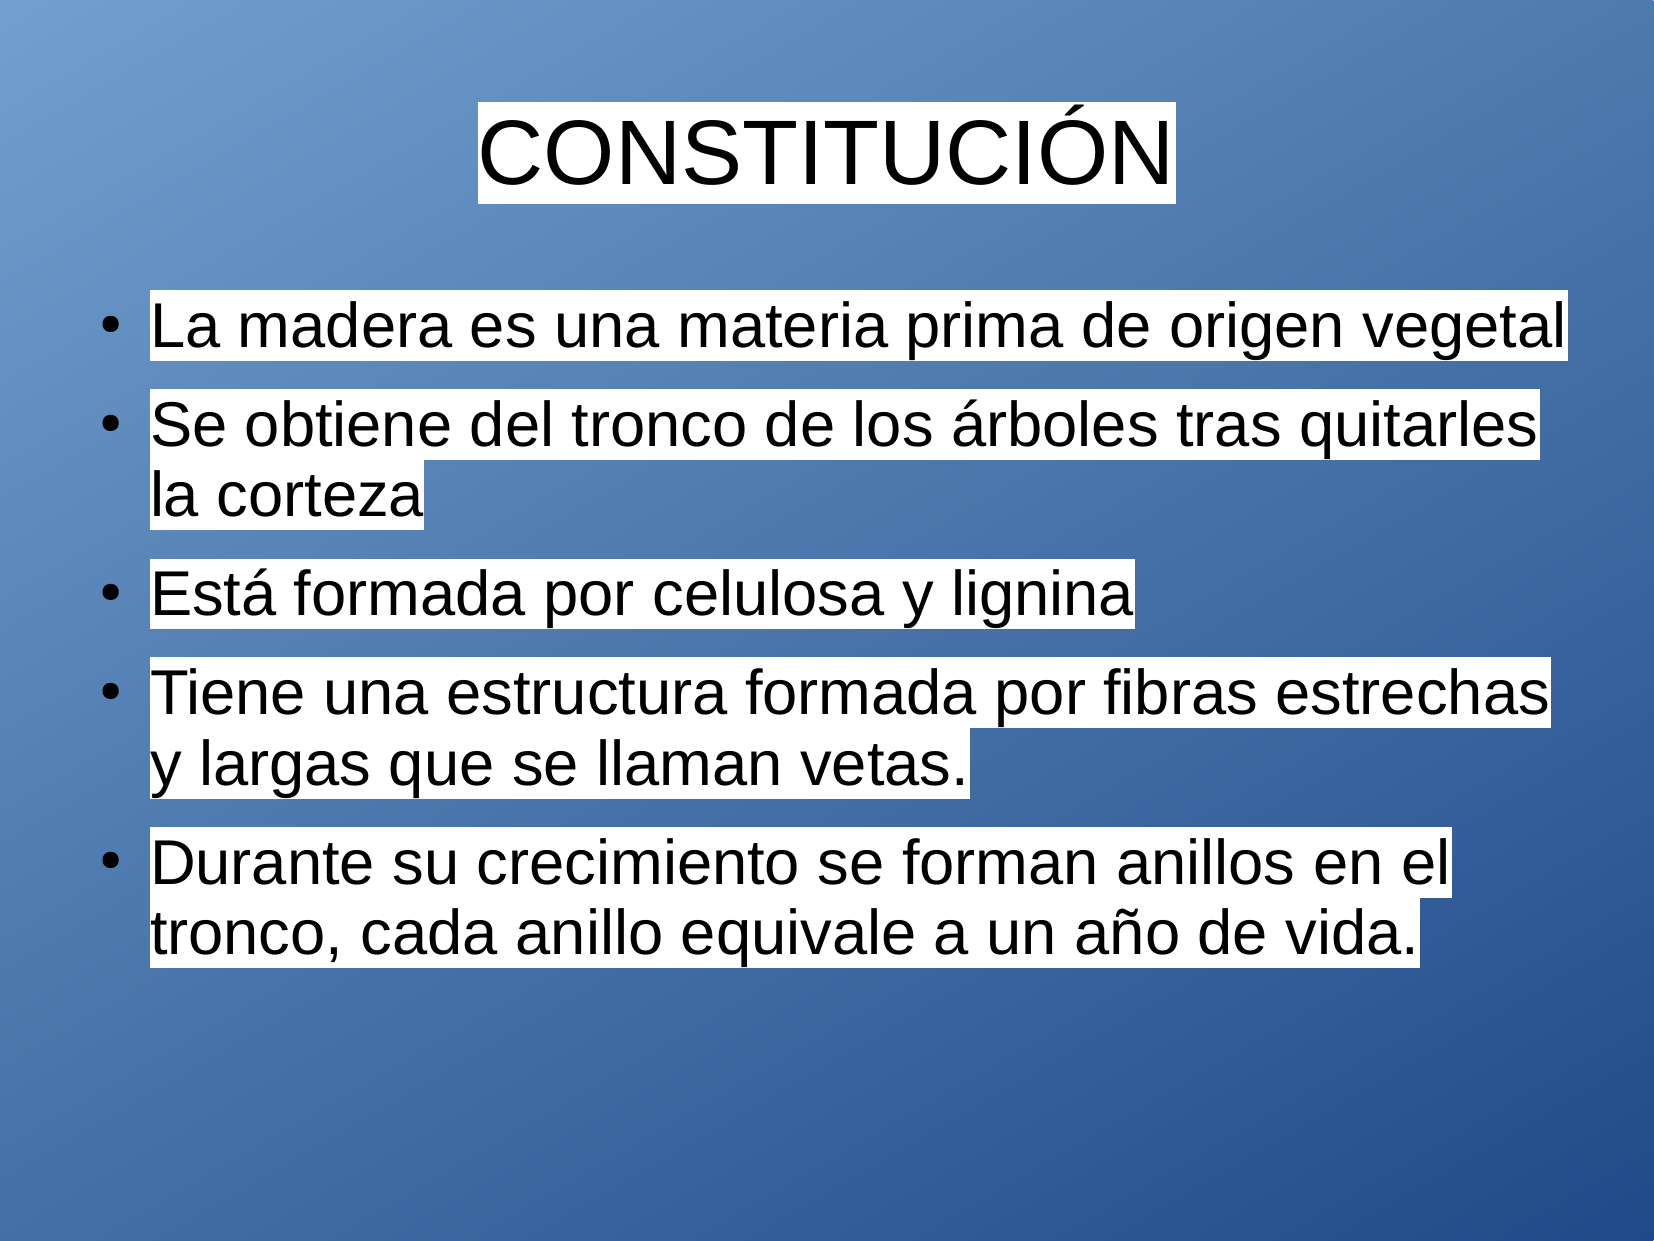

# CONSTITUCIÓN
La madera es una materia prima de origen vegetal
Se obtiene del tronco de los árboles tras quitarles la corteza
Está formada por celulosa y lignina
Tiene una estructura formada por fibras estrechas y largas que se llaman vetas.
Durante su crecimiento se forman anillos en el tronco, cada anillo equivale a un año de vida.